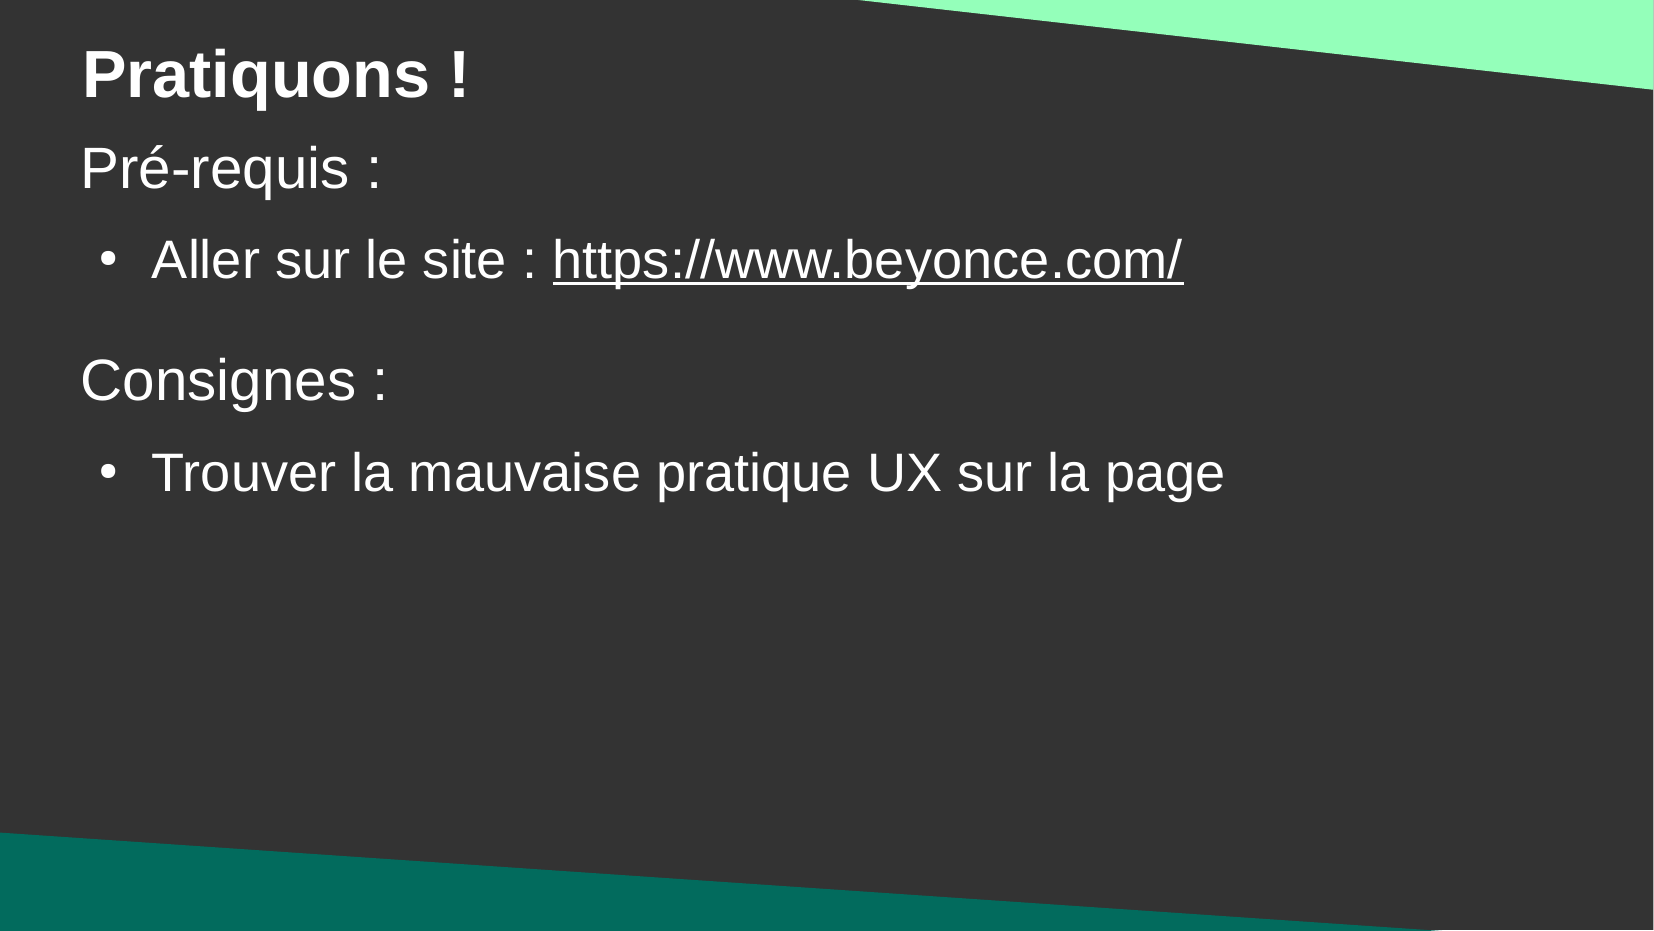

# Pratiquons !
Pré-requis :
Aller sur le site : https://www.beyonce.com/
Consignes :
Trouver la mauvaise pratique UX sur la page